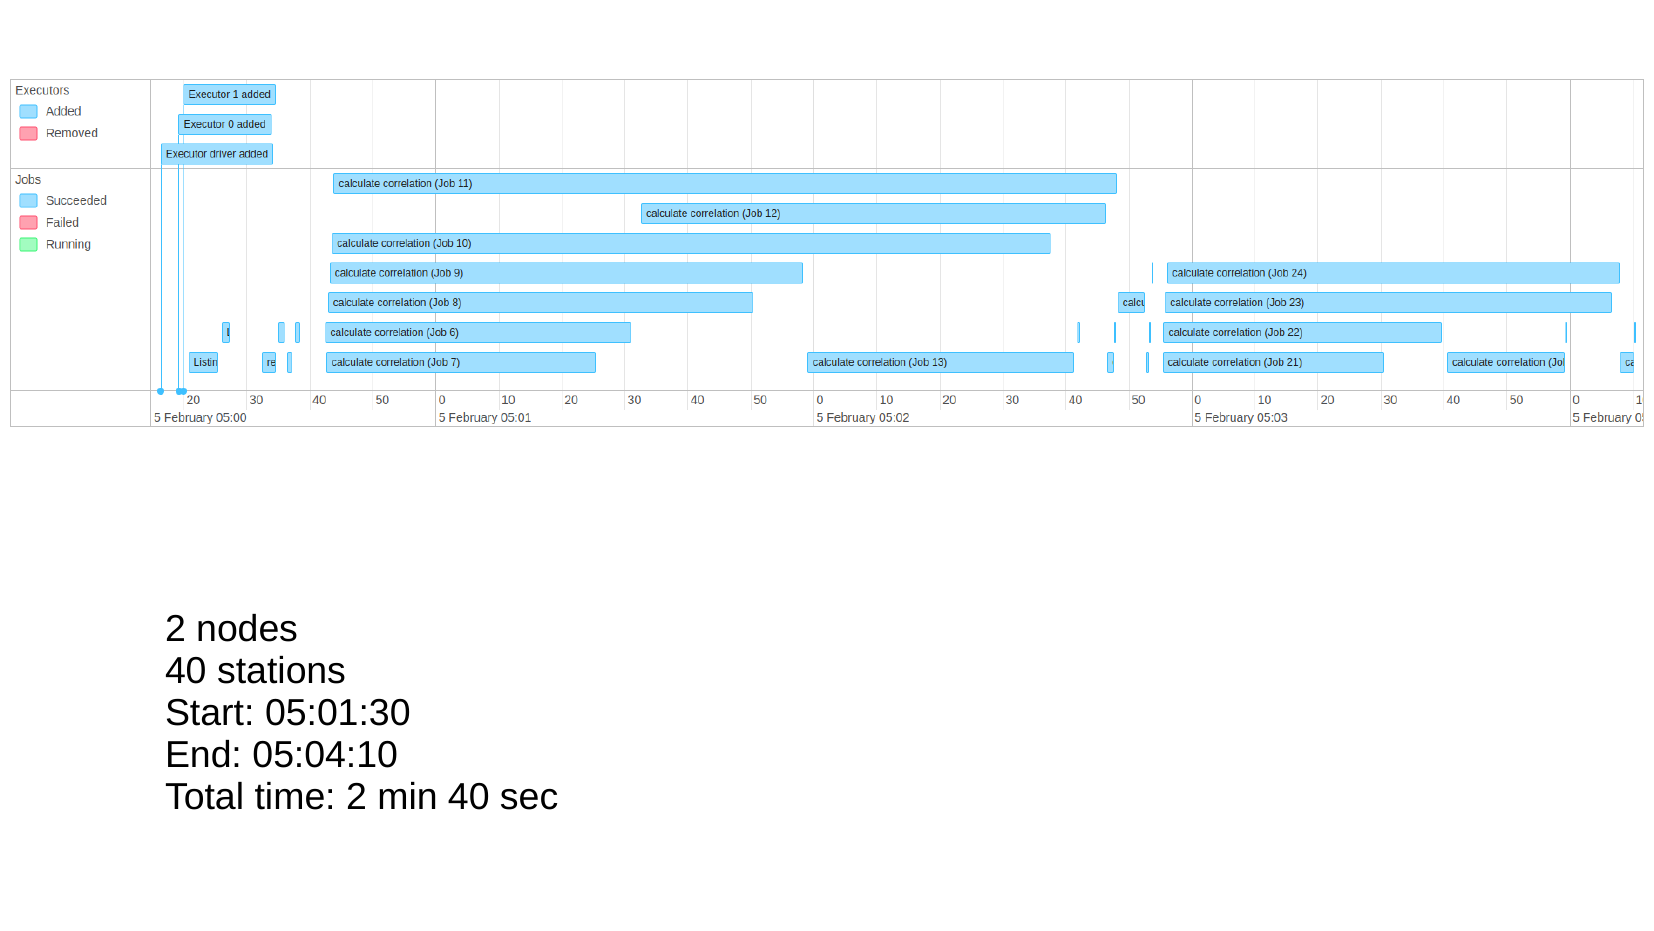

2 nodes
40 stations
Start: 05:01:30
End: 05:04:10
Total time: 2 min 40 sec